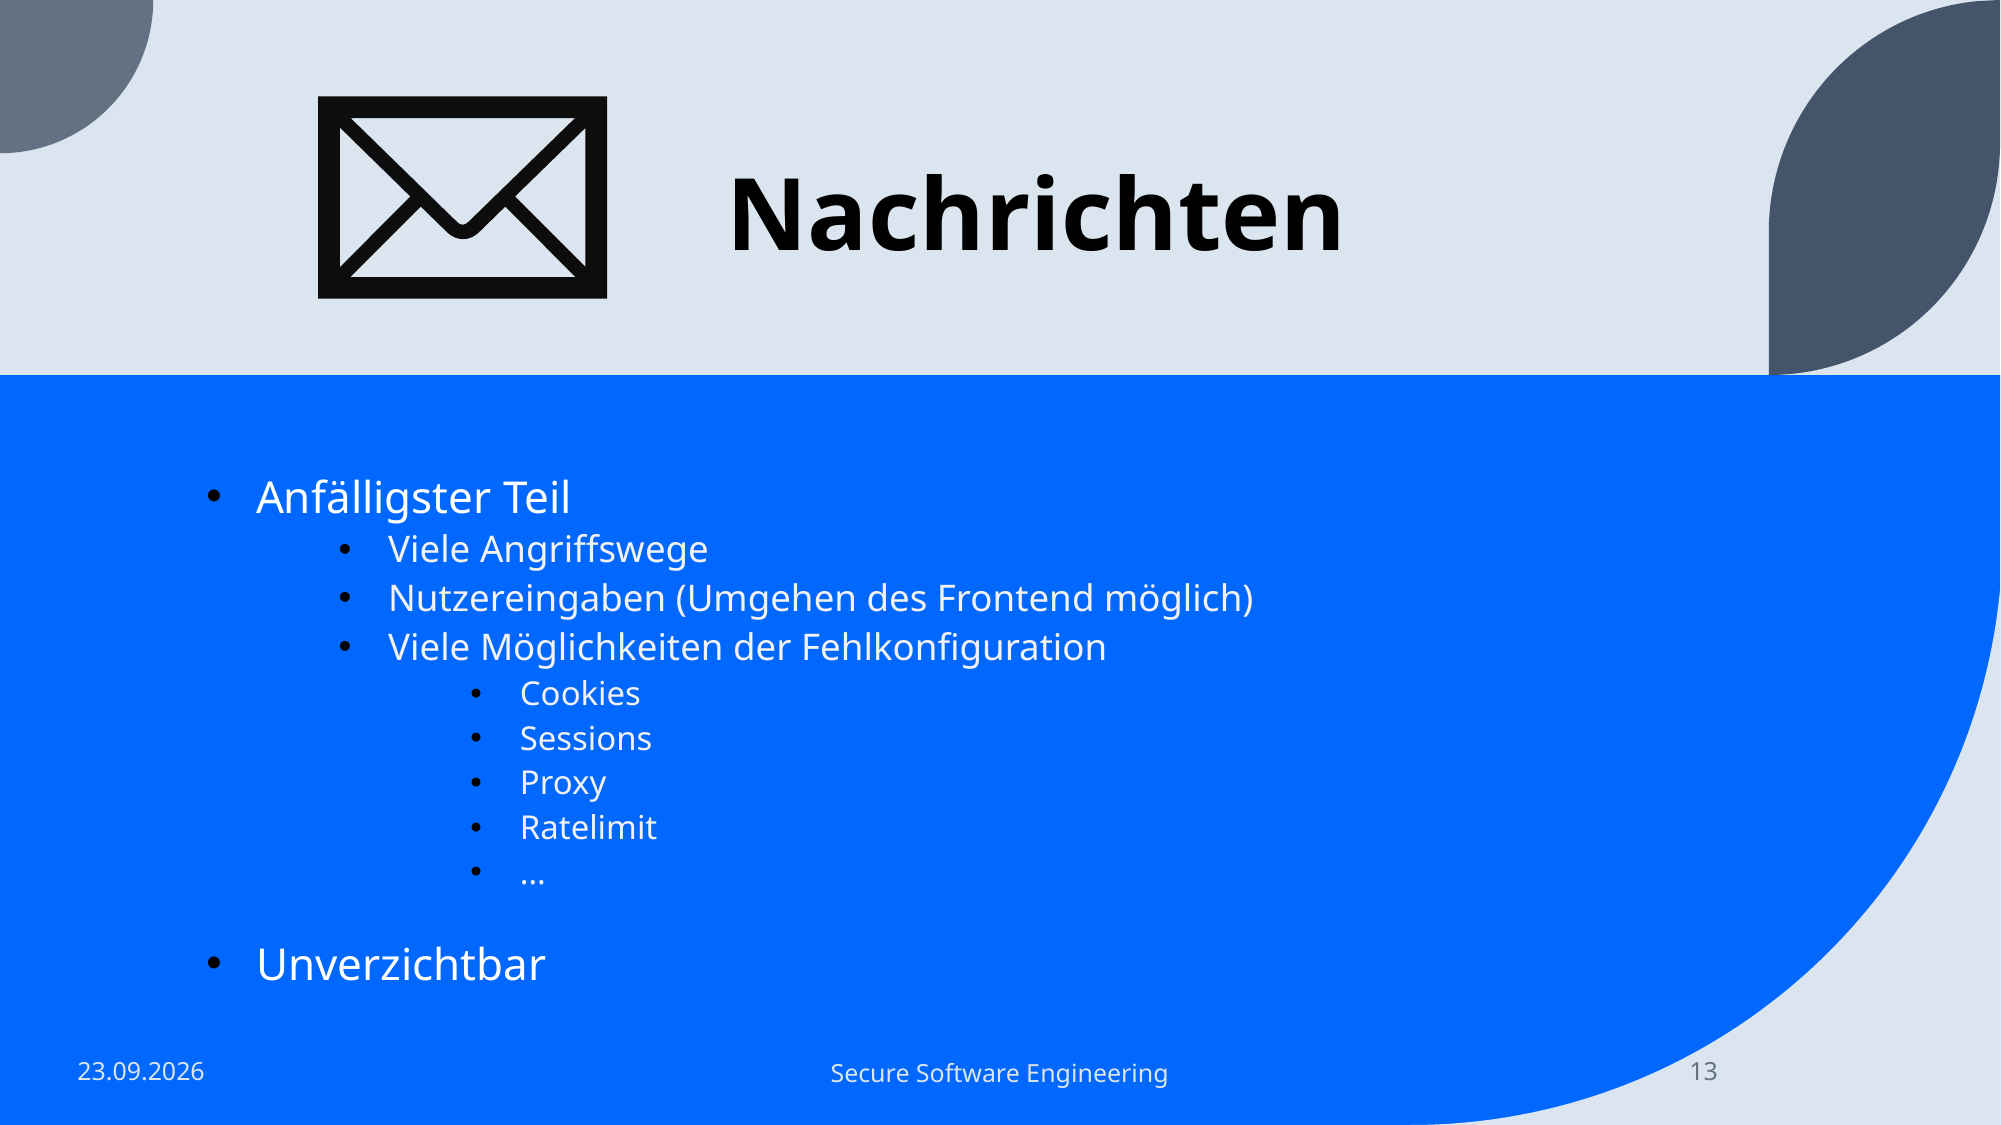

# Nachrichten
Anfälligster Teil
Viele Angriffswege
Nutzereingaben (Umgehen des Frontend möglich)
Viele Möglichkeiten der Fehlkonfiguration
Cookies
Sessions
Proxy
Ratelimit
…
Unverzichtbar
Secure Software Engineering